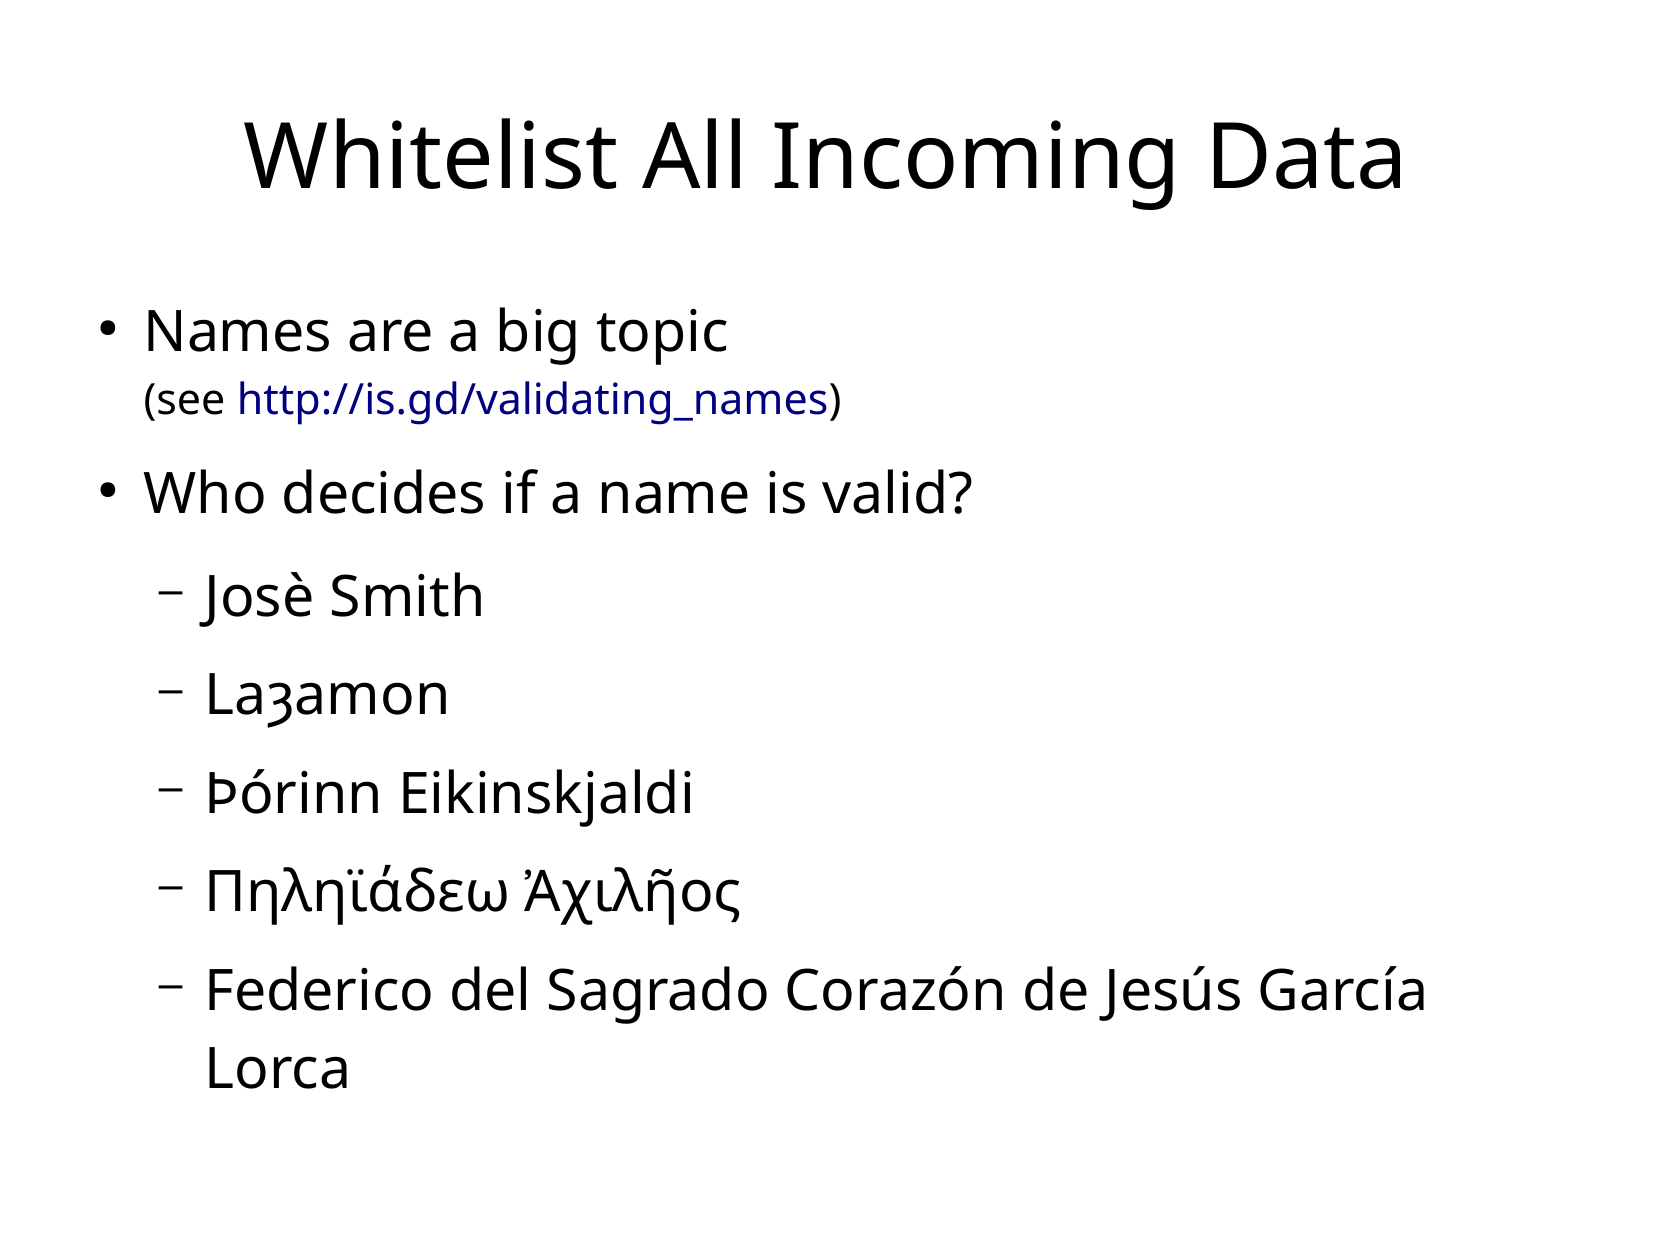

# Whitelist All Incoming Data
Names are a big topic
(see http://is.gd/validating_names)
Who decides if a name is valid?
Josè Smith
Laȝamon
Þórinn Eikinskjaldi
Πηληϊάδεω Ἀχιλῆος
Federico del Sagrado Corazón de Jesús García Lorca